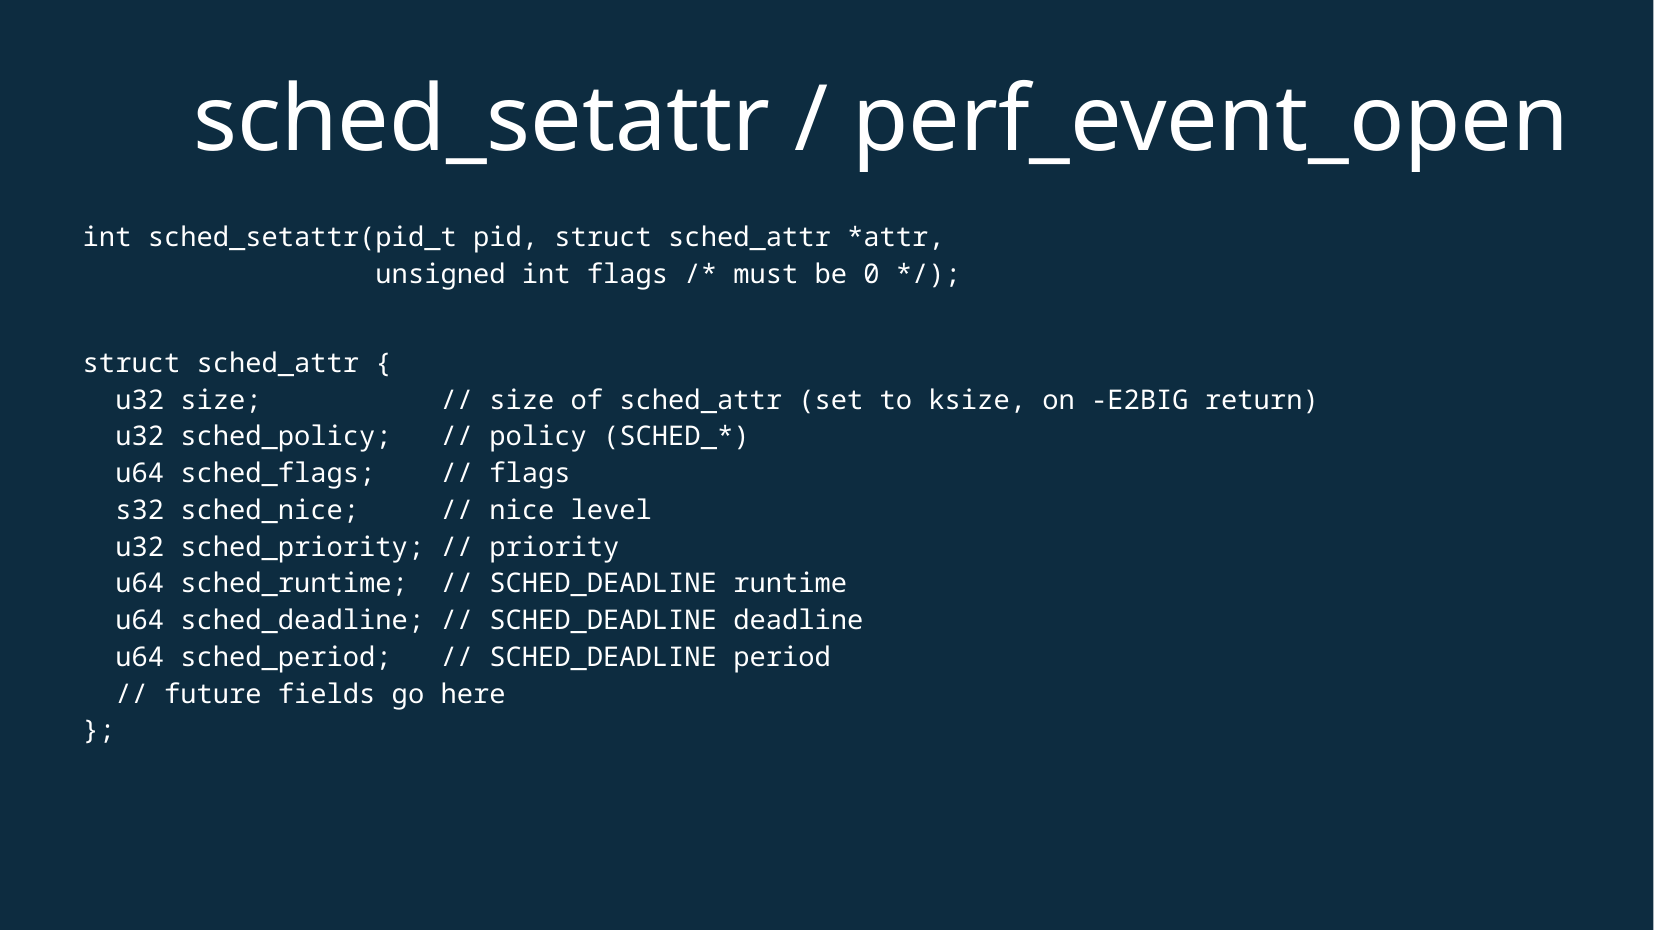

# sched_setattr / perf_event_open
int sched_setattr(pid_t pid, struct sched_attr *attr,
 unsigned int flags /* must be 0 */);
struct sched_attr {
 u32 size; // size of sched_attr (set to ksize, on -E2BIG return)
 u32 sched_policy; // policy (SCHED_*)
 u64 sched_flags; // flags
 s32 sched_nice; // nice level
 u32 sched_priority; // priority
 u64 sched_runtime; // SCHED_DEADLINE runtime
 u64 sched_deadline; // SCHED_DEADLINE deadline
 u64 sched_period; // SCHED_DEADLINE period
 // future fields go here
};